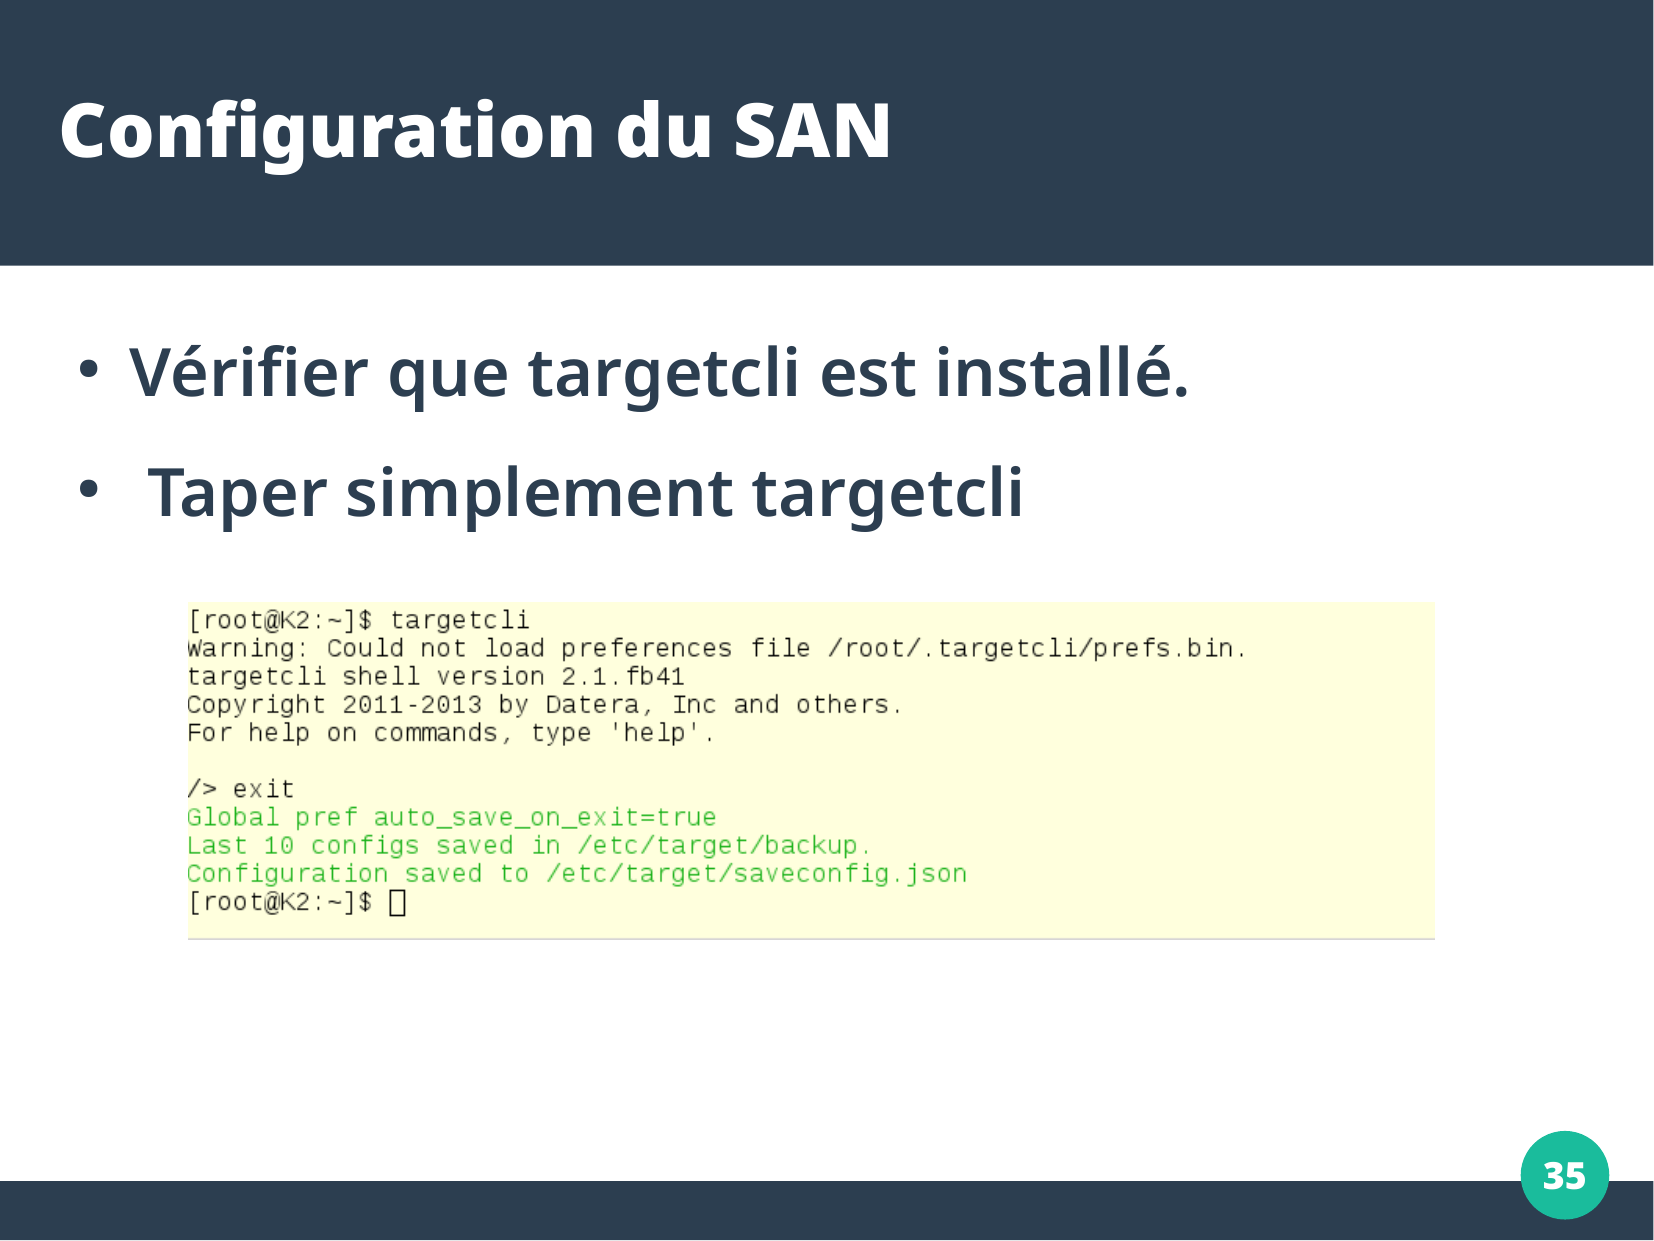

# Configuration du SAN
Vérifier que targetcli est installé.
 Taper simplement targetcli
35